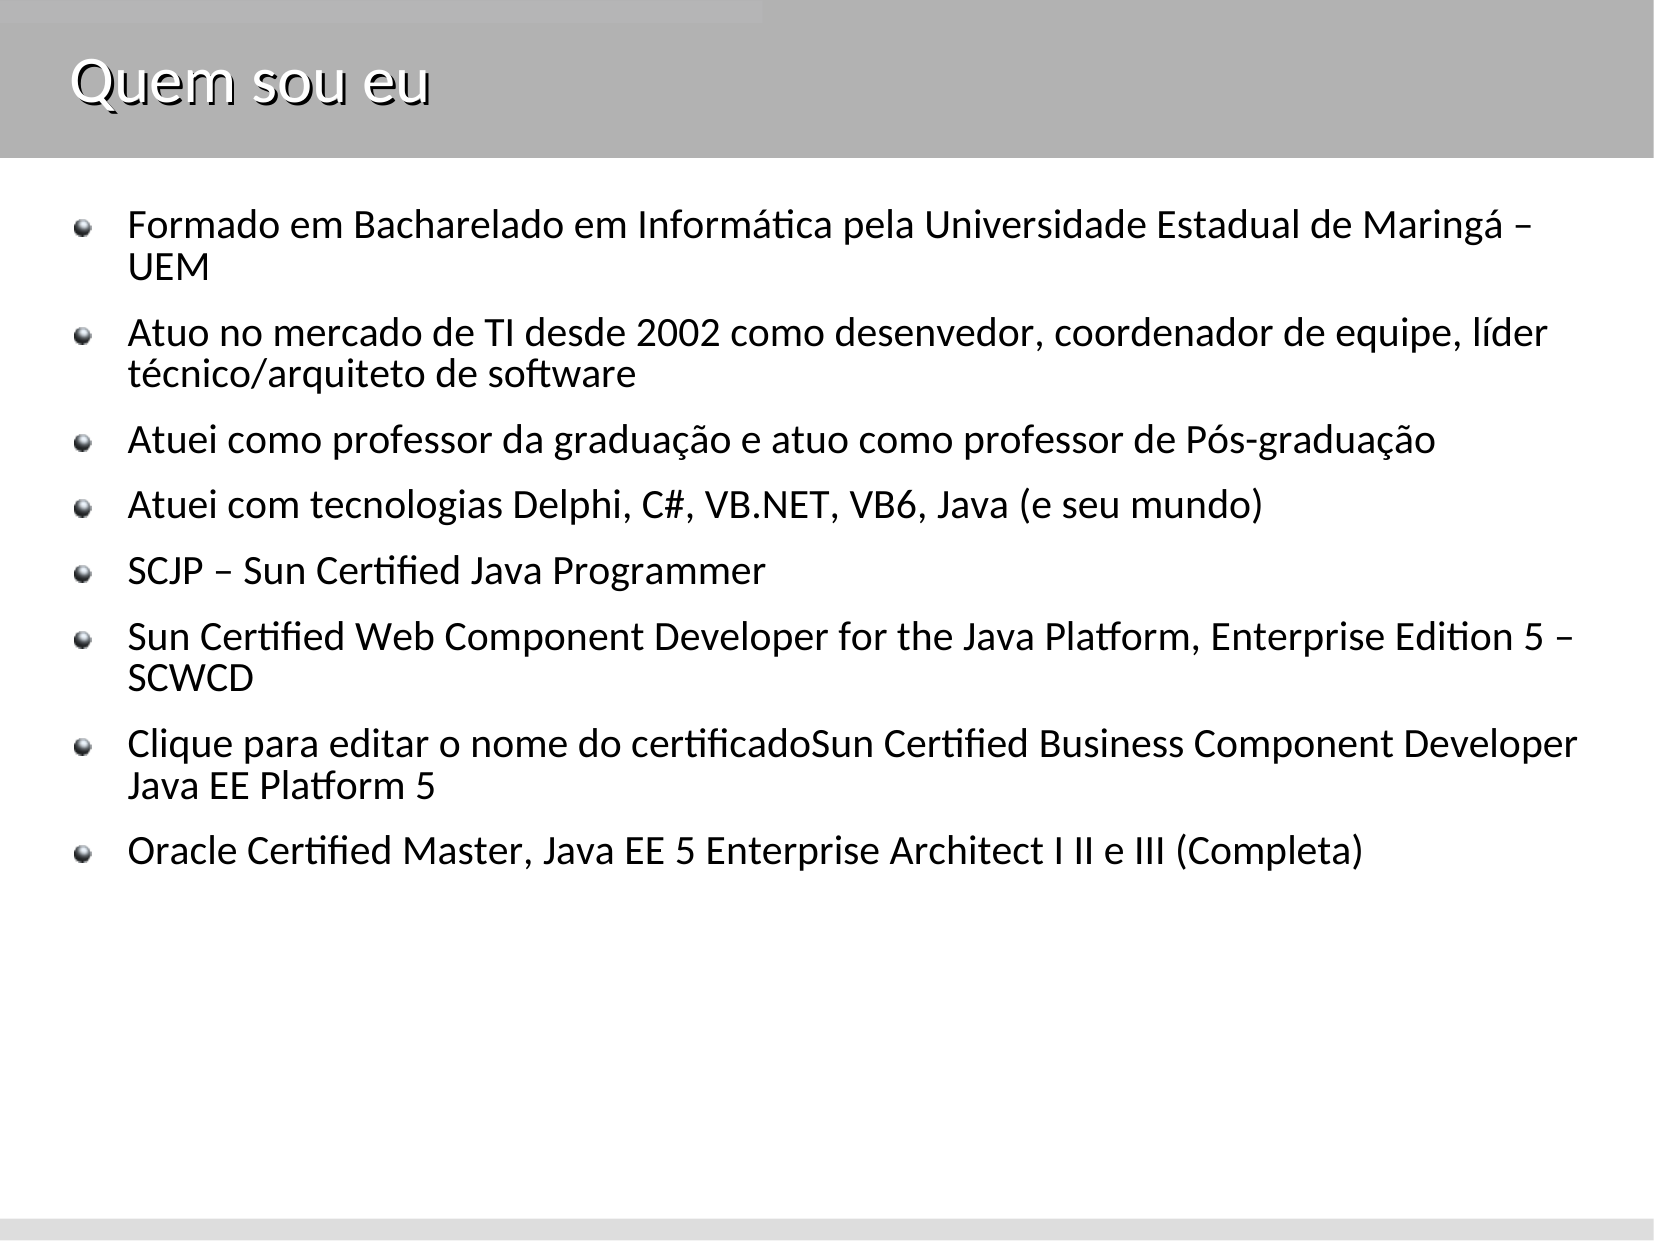

# Quem sou eu
Formado em Bacharelado em Informática pela Universidade Estadual de Maringá – UEM
Atuo no mercado de TI desde 2002 como desenvedor, coordenador de equipe, líder técnico/arquiteto de software
Atuei como professor da graduação e atuo como professor de Pós-graduação
Atuei com tecnologias Delphi, C#, VB.NET, VB6, Java (e seu mundo)
SCJP – Sun Certified Java Programmer
Sun Certified Web Component Developer for the Java Platform, Enterprise Edition 5 – SCWCD
Clique para editar o nome do certificadoSun Certified Business Component Developer Java EE Platform 5
Oracle Certified Master, Java EE 5 Enterprise Architect I II e III (Completa)